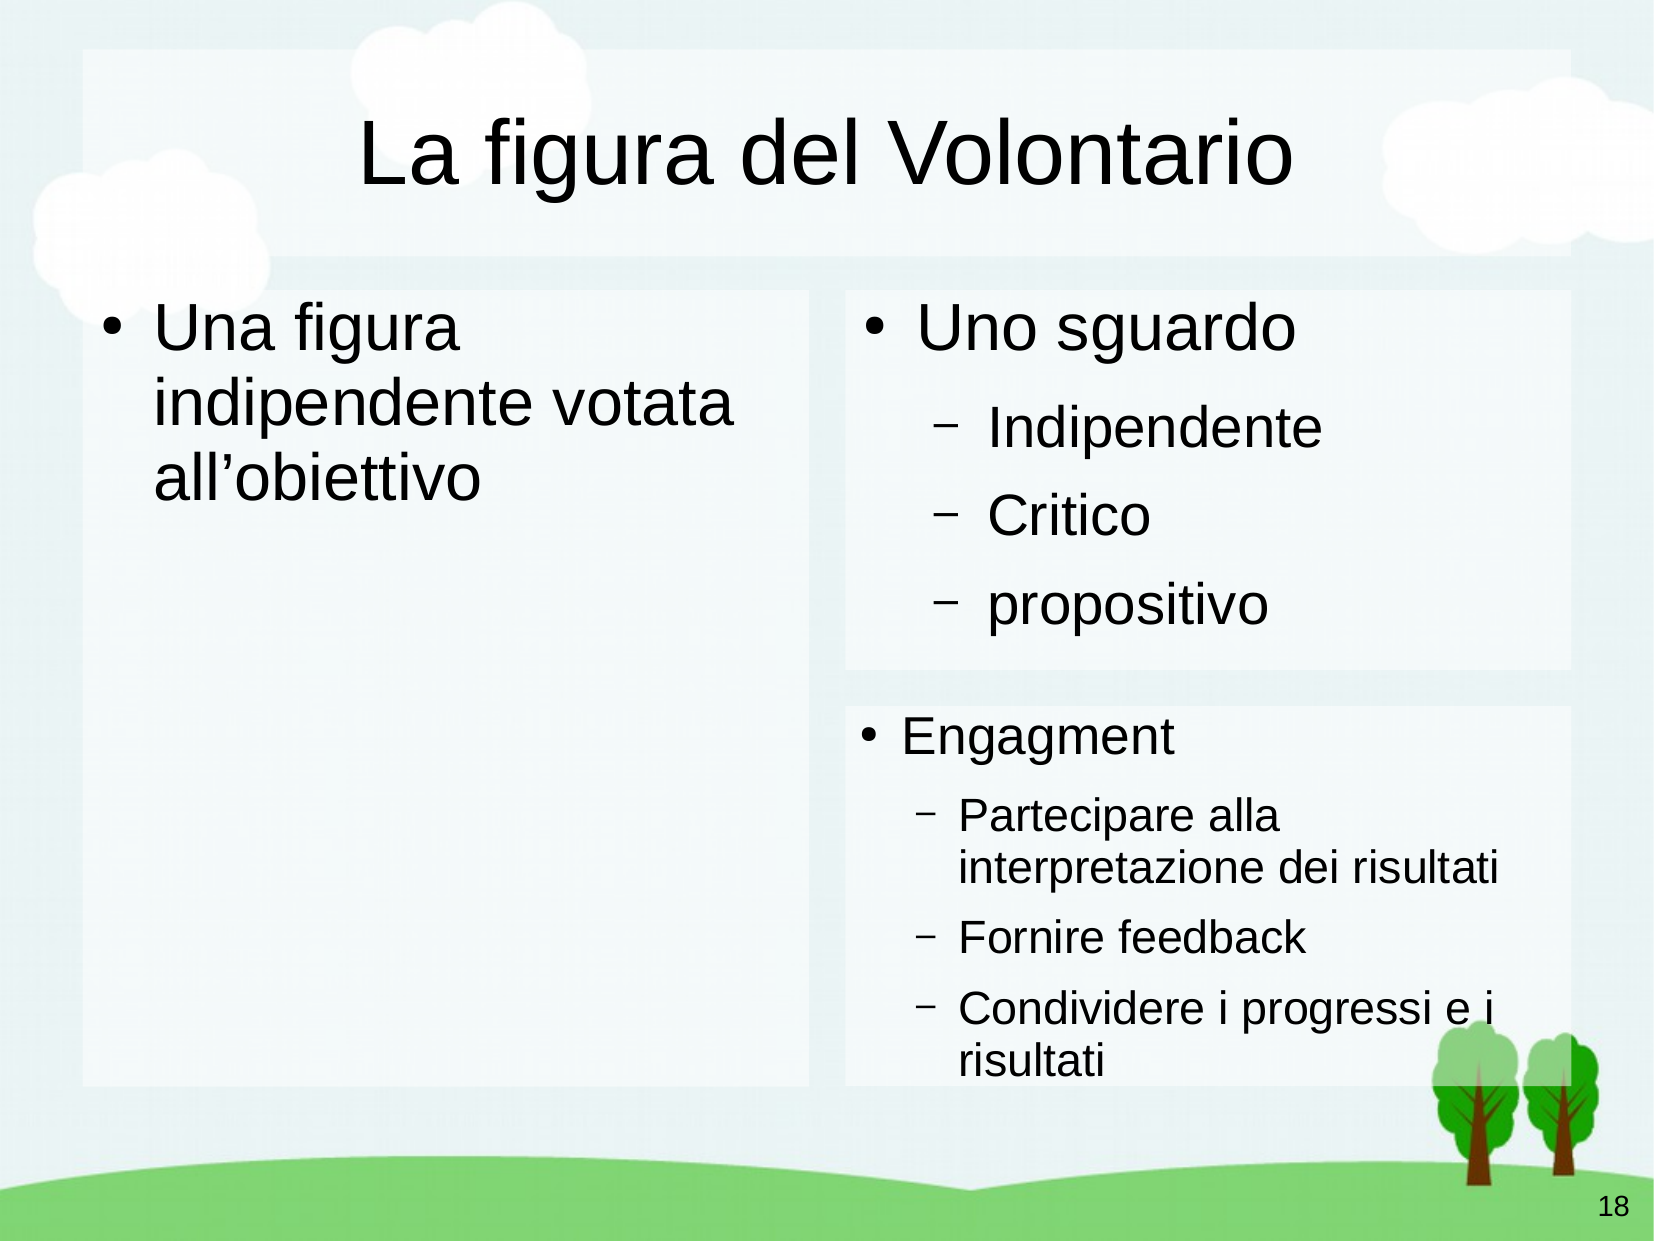

# La figura del Volontario
Una figura indipendente votata all’obiettivo
Uno sguardo
Indipendente
Critico
propositivo
Engagment
Partecipare alla interpretazione dei risultati
Fornire feedback
Condividere i progressi e i risultati
18